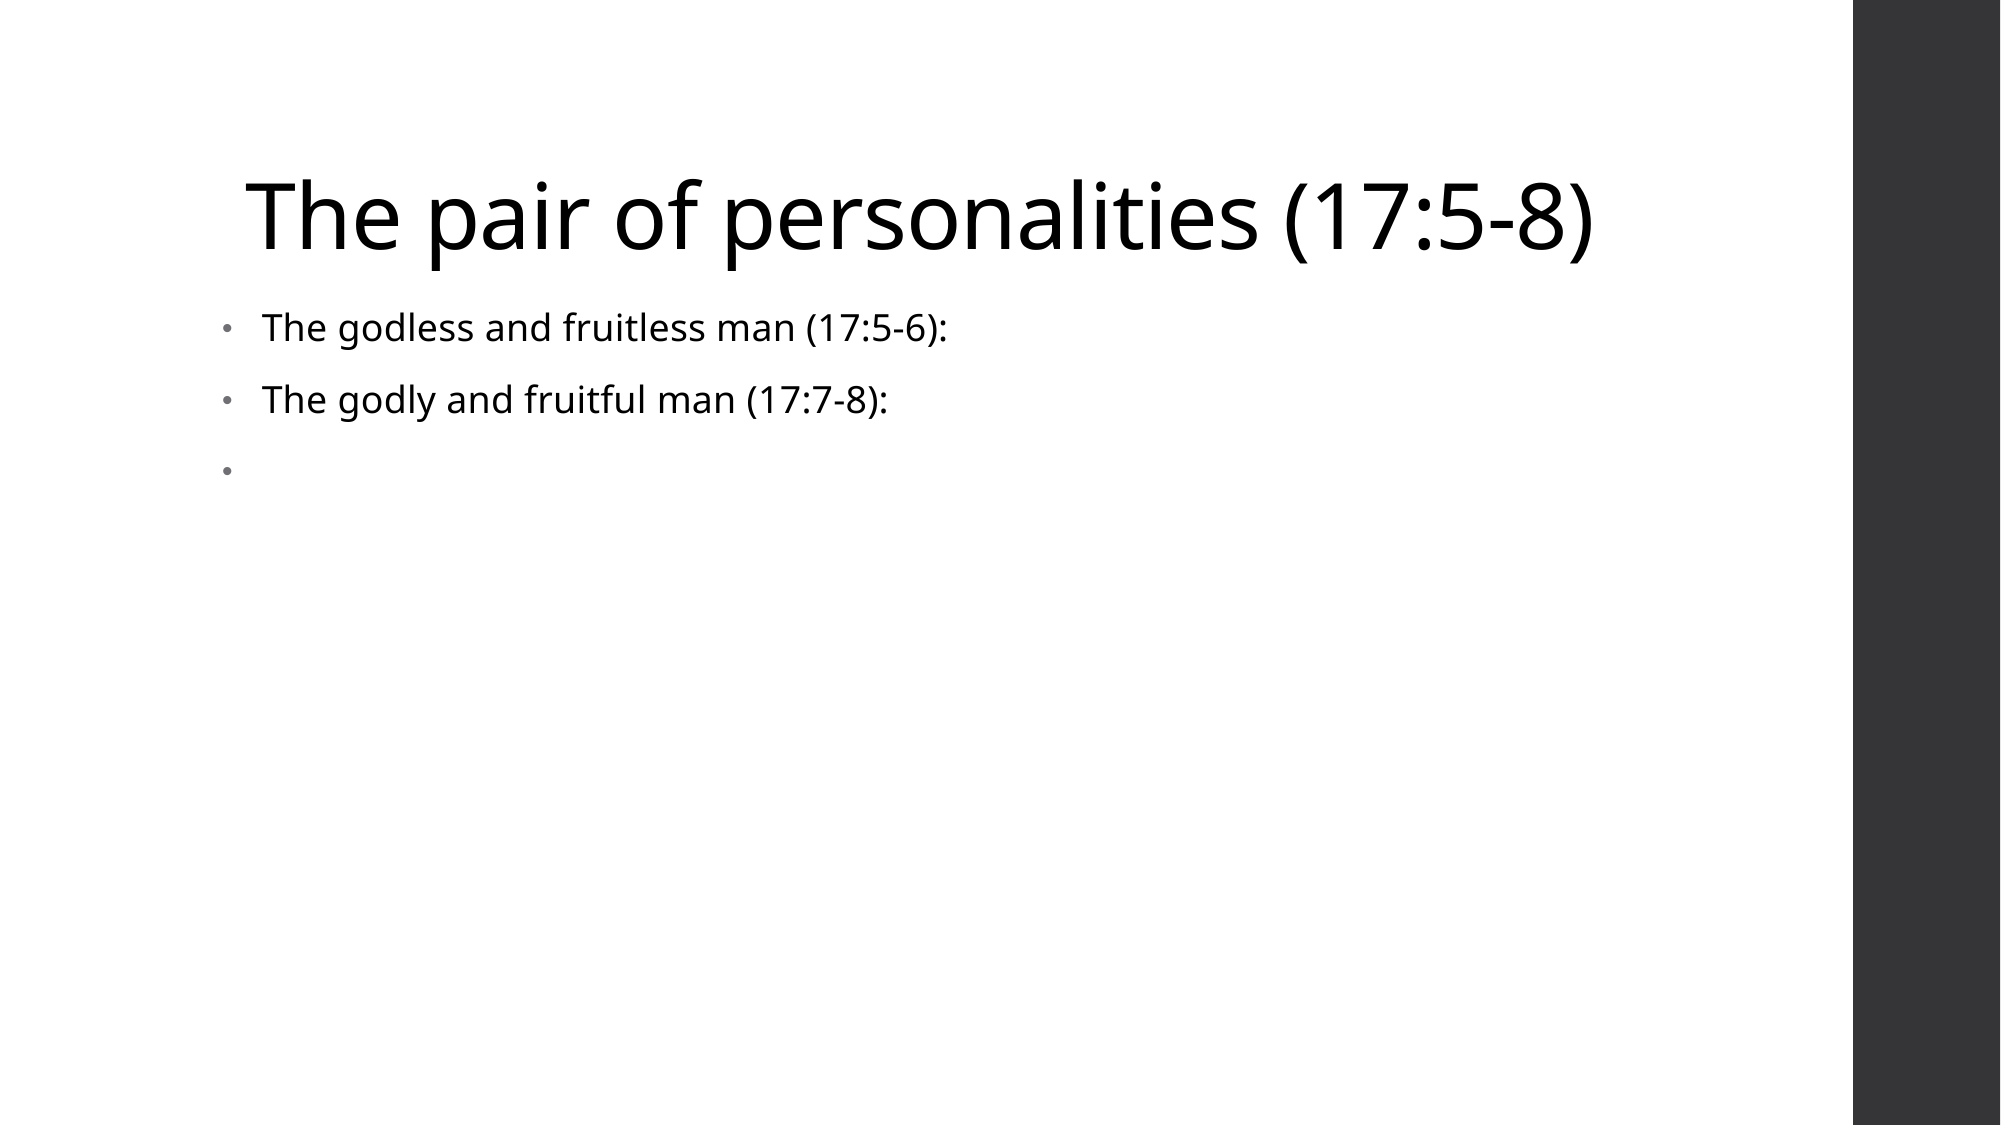

# The pair of personalities (17:5-8)
 The godless and fruitless man (17:5-6):
 The godly and fruitful man (17:7-8):